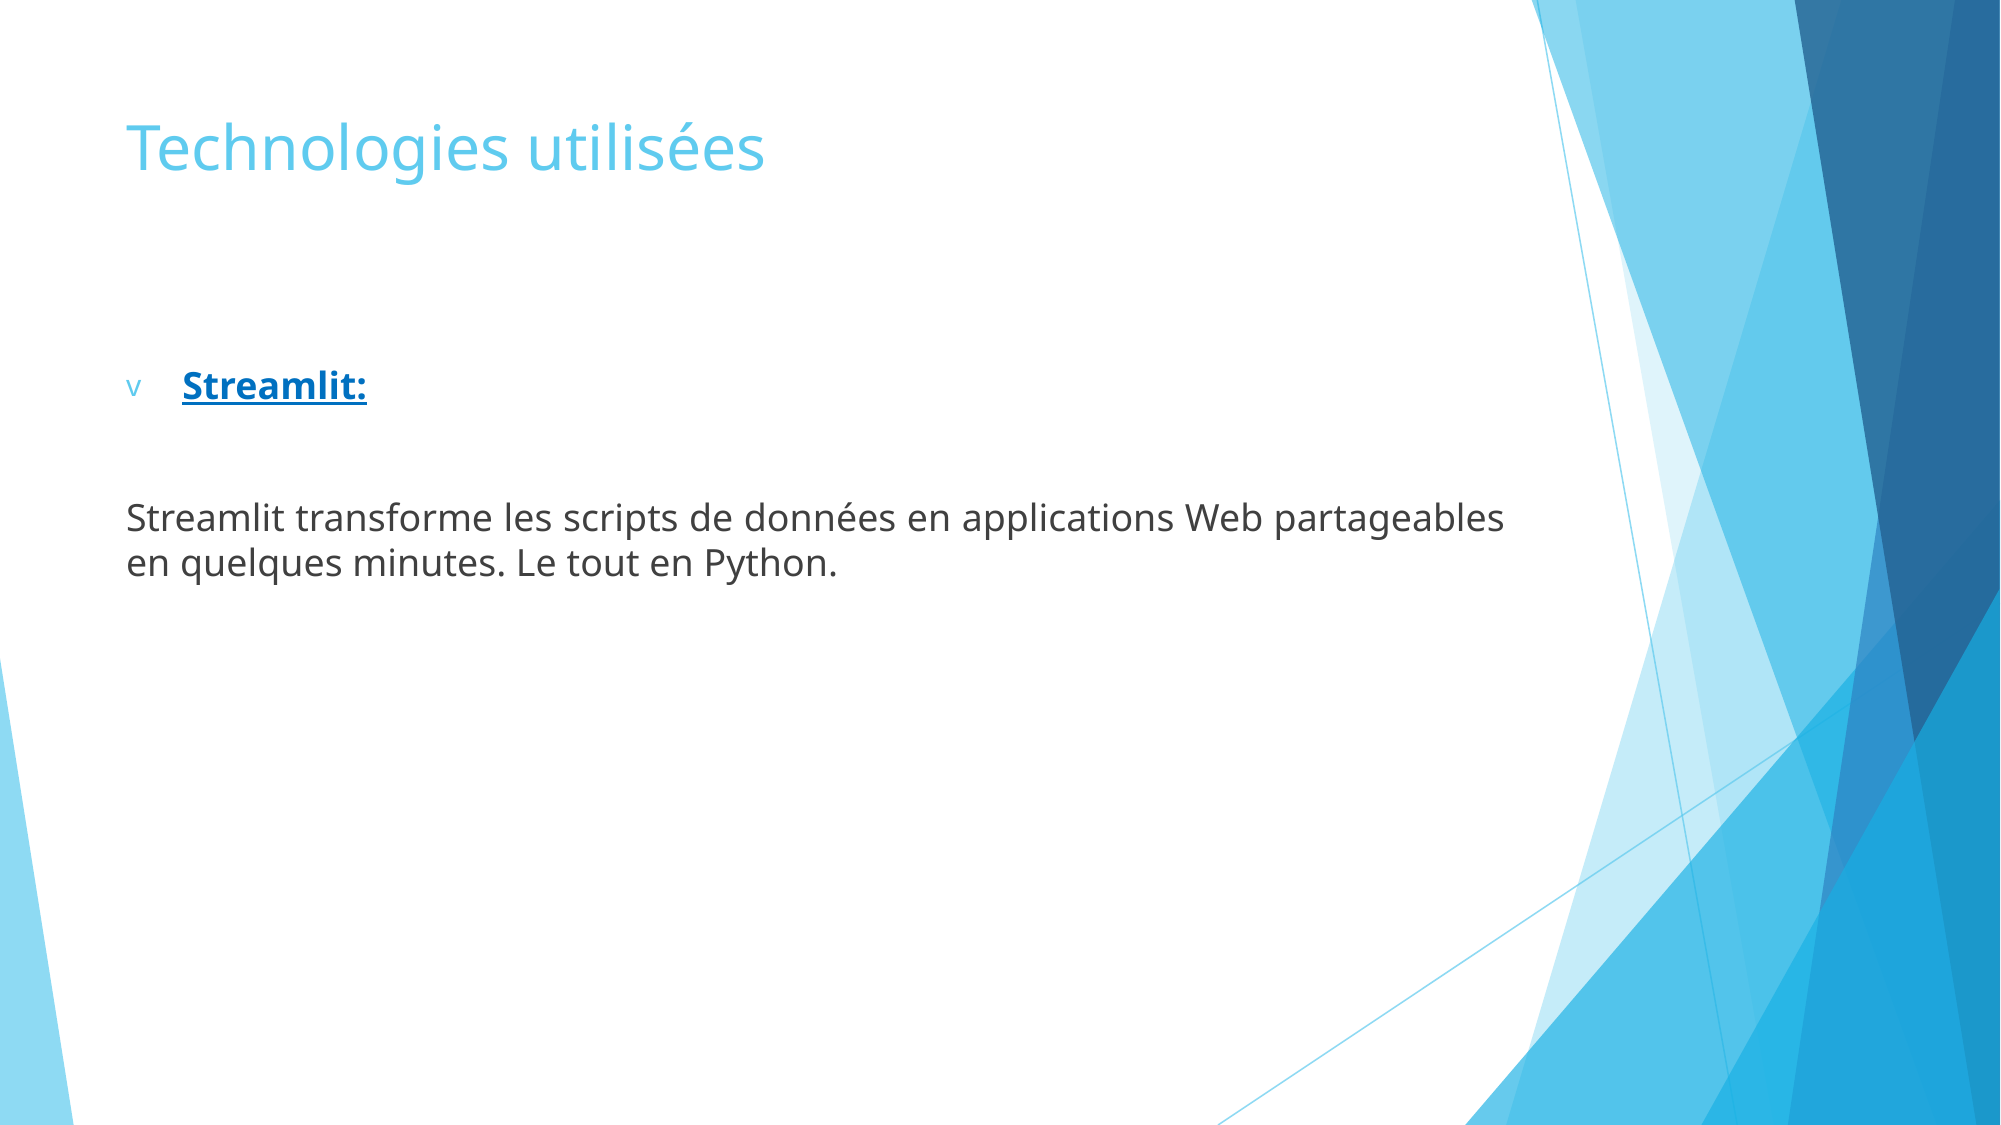

# Technologies utilisées
Streamlit:
Streamlit transforme les scripts de données en applications Web partageables en quelques minutes. Le tout en Python.